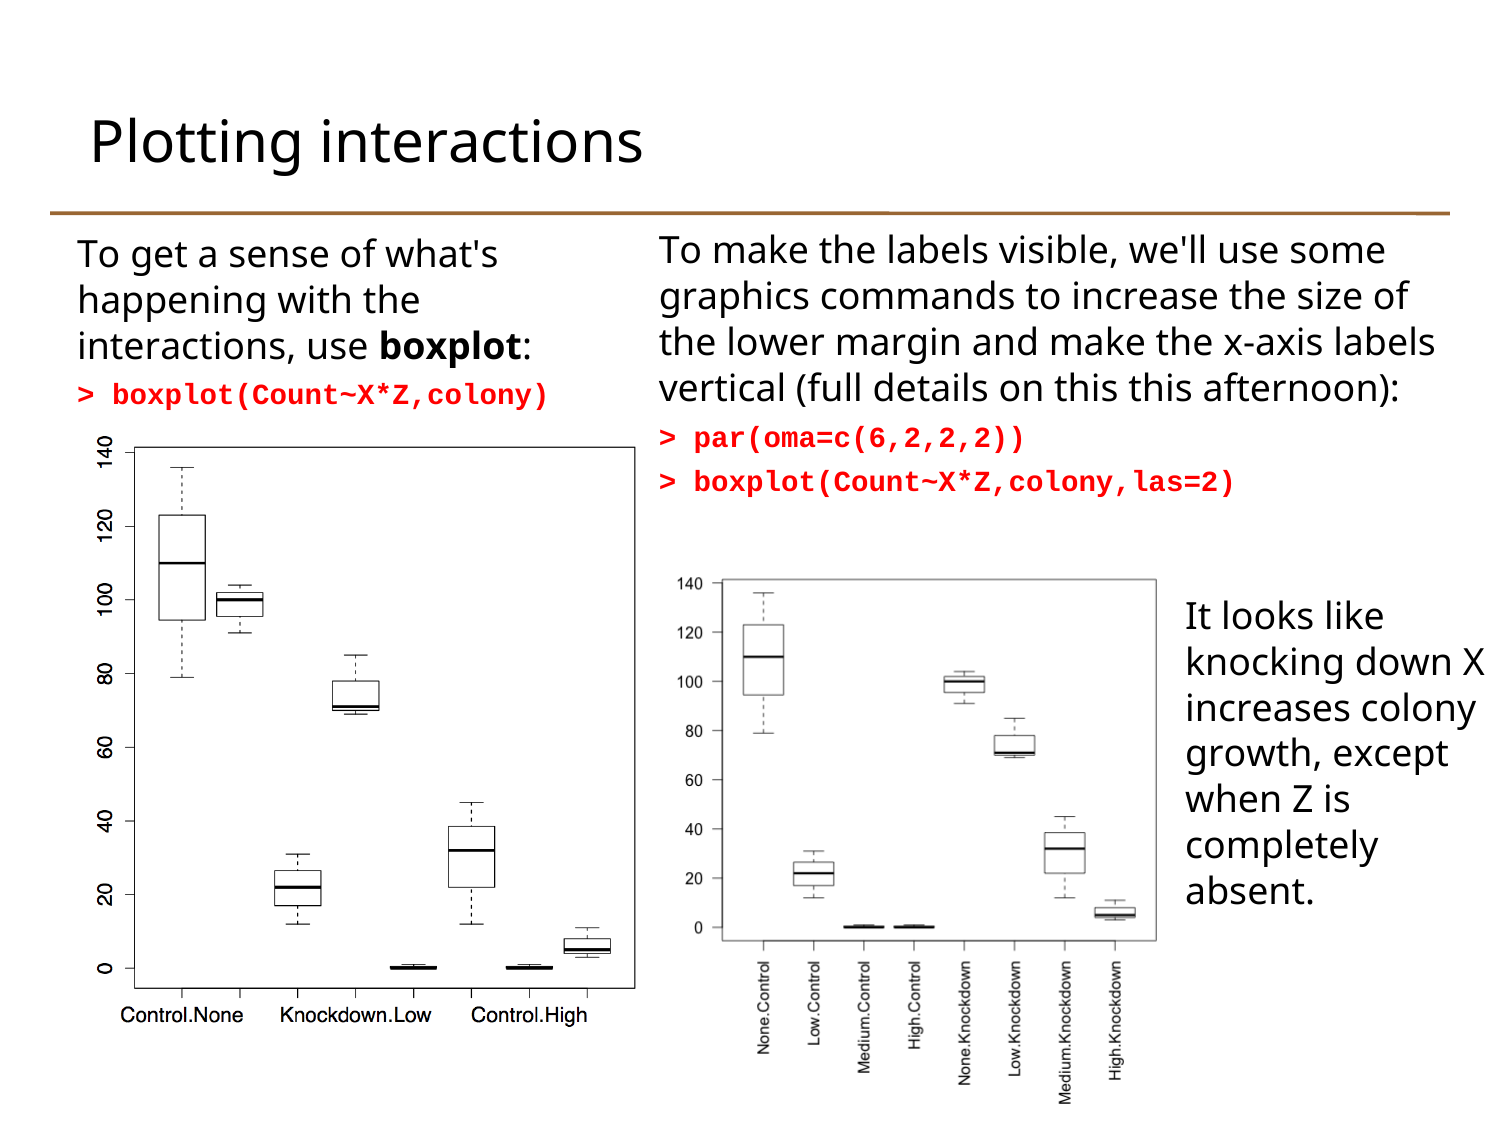

Plotting interactions
To make the labels visible, we'll use some graphics commands to increase the size of the lower margin and make the x-axis labels vertical (full details on this this afternoon):
> par(oma=c(6,2,2,2))
> boxplot(Count~X*Z,colony,las=2)
To get a sense of what's happening with the interactions, use boxplot:
> boxplot(Count~X*Z,colony)
It looks like knocking down X increases colony growth, except when Z is completely absent.